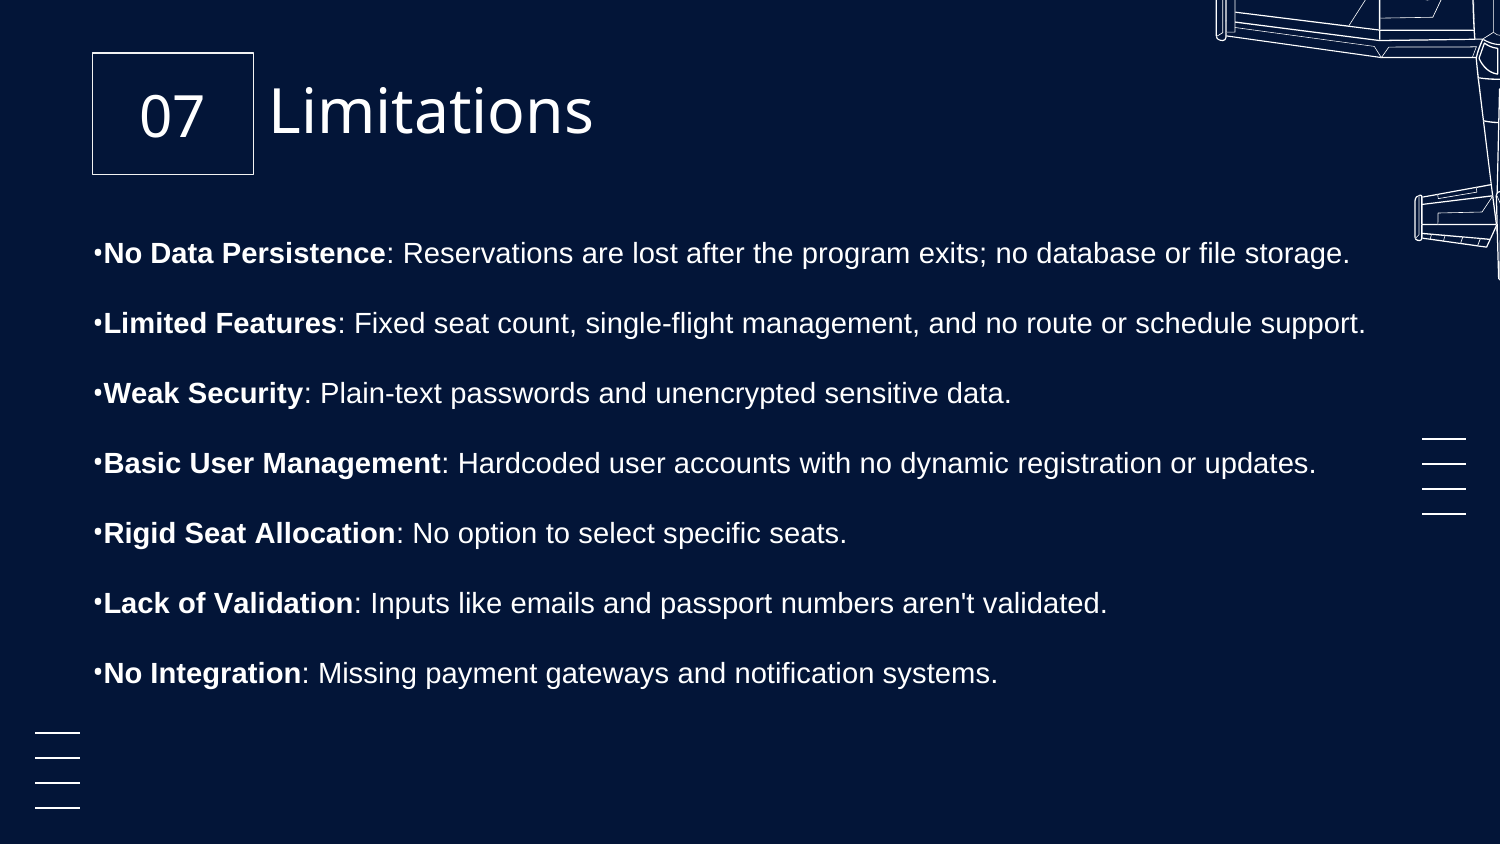

07
# Limitations
No Data Persistence: Reservations are lost after the program exits; no database or file storage.
Limited Features: Fixed seat count, single-flight management, and no route or schedule support.
Weak Security: Plain-text passwords and unencrypted sensitive data.
Basic User Management: Hardcoded user accounts with no dynamic registration or updates.
Rigid Seat Allocation: No option to select specific seats.
Lack of Validation: Inputs like emails and passport numbers aren't validated.
No Integration: Missing payment gateways and notification systems.